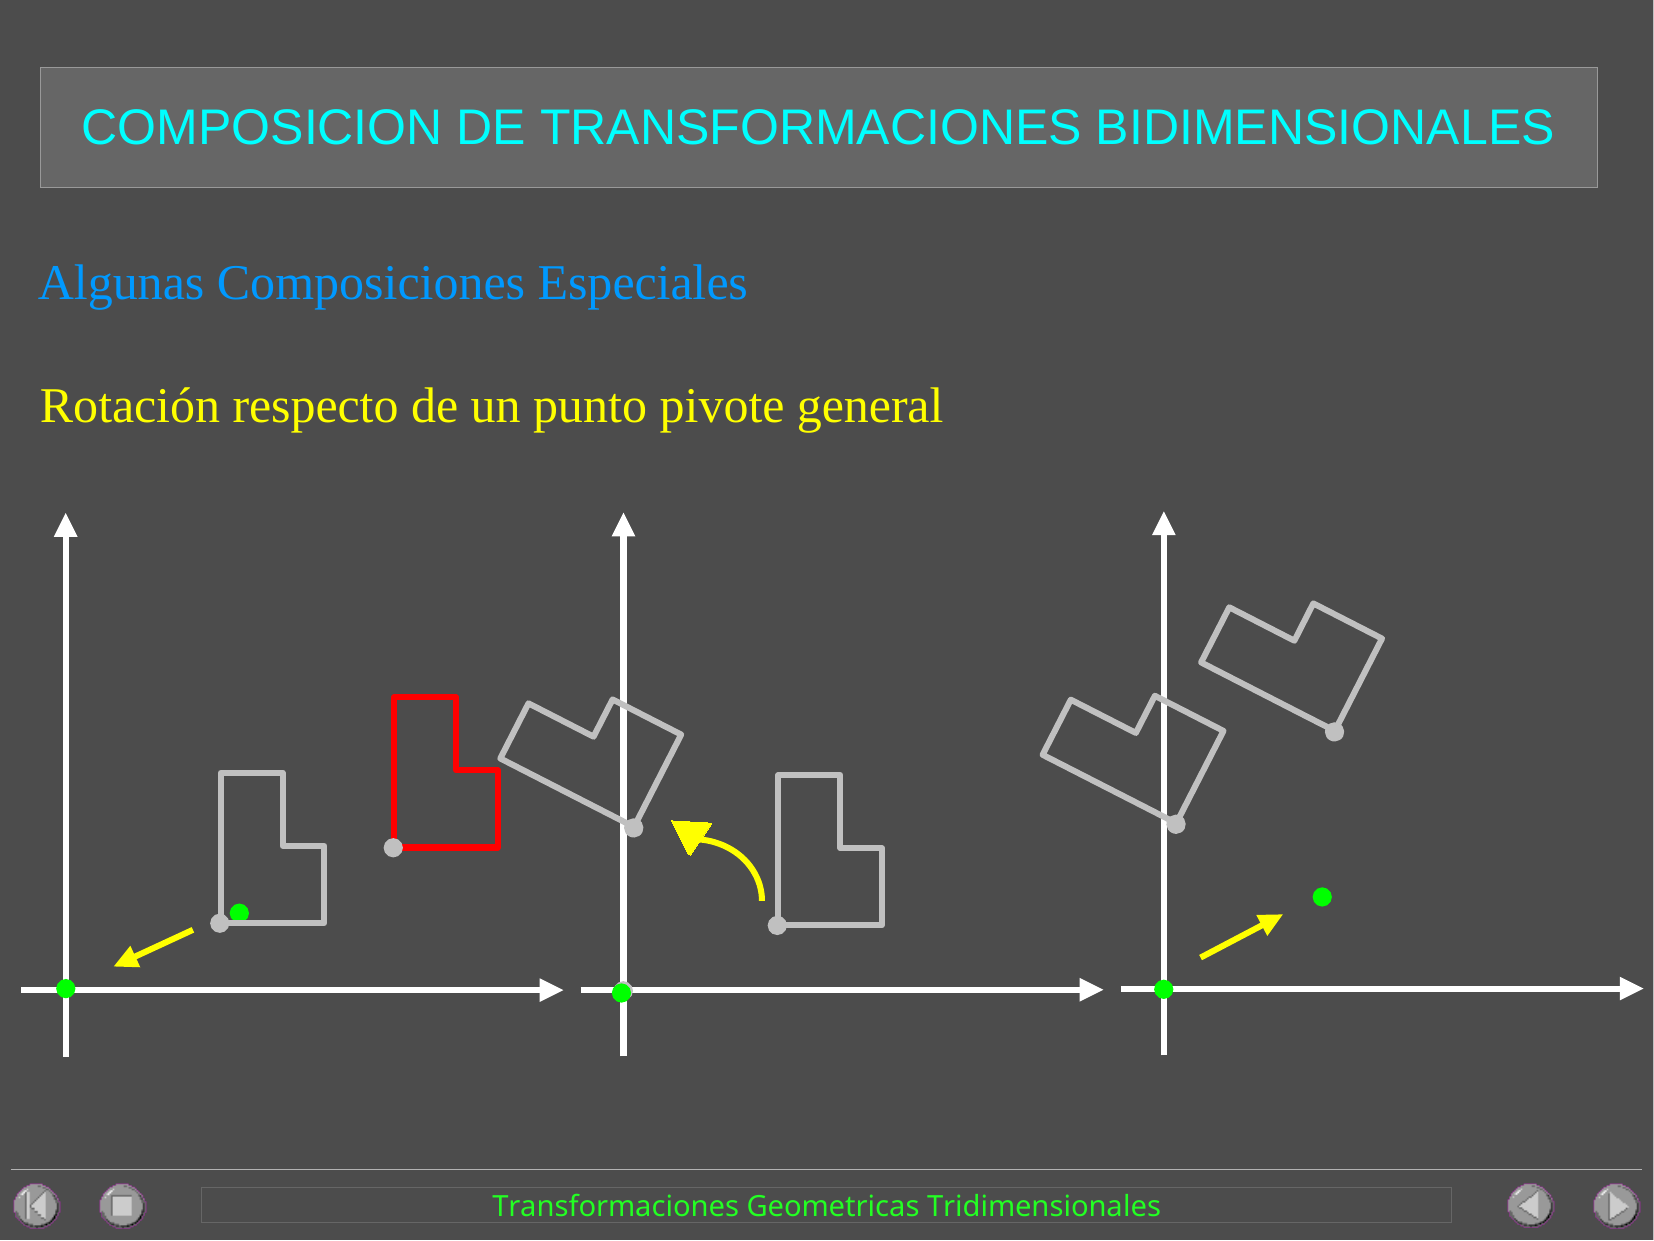

# COMPOSICION DE TRANSFORMACIONES BIDIMENSIONALES
Algunas Composiciones Especiales
Rotación respecto de un punto pivote general